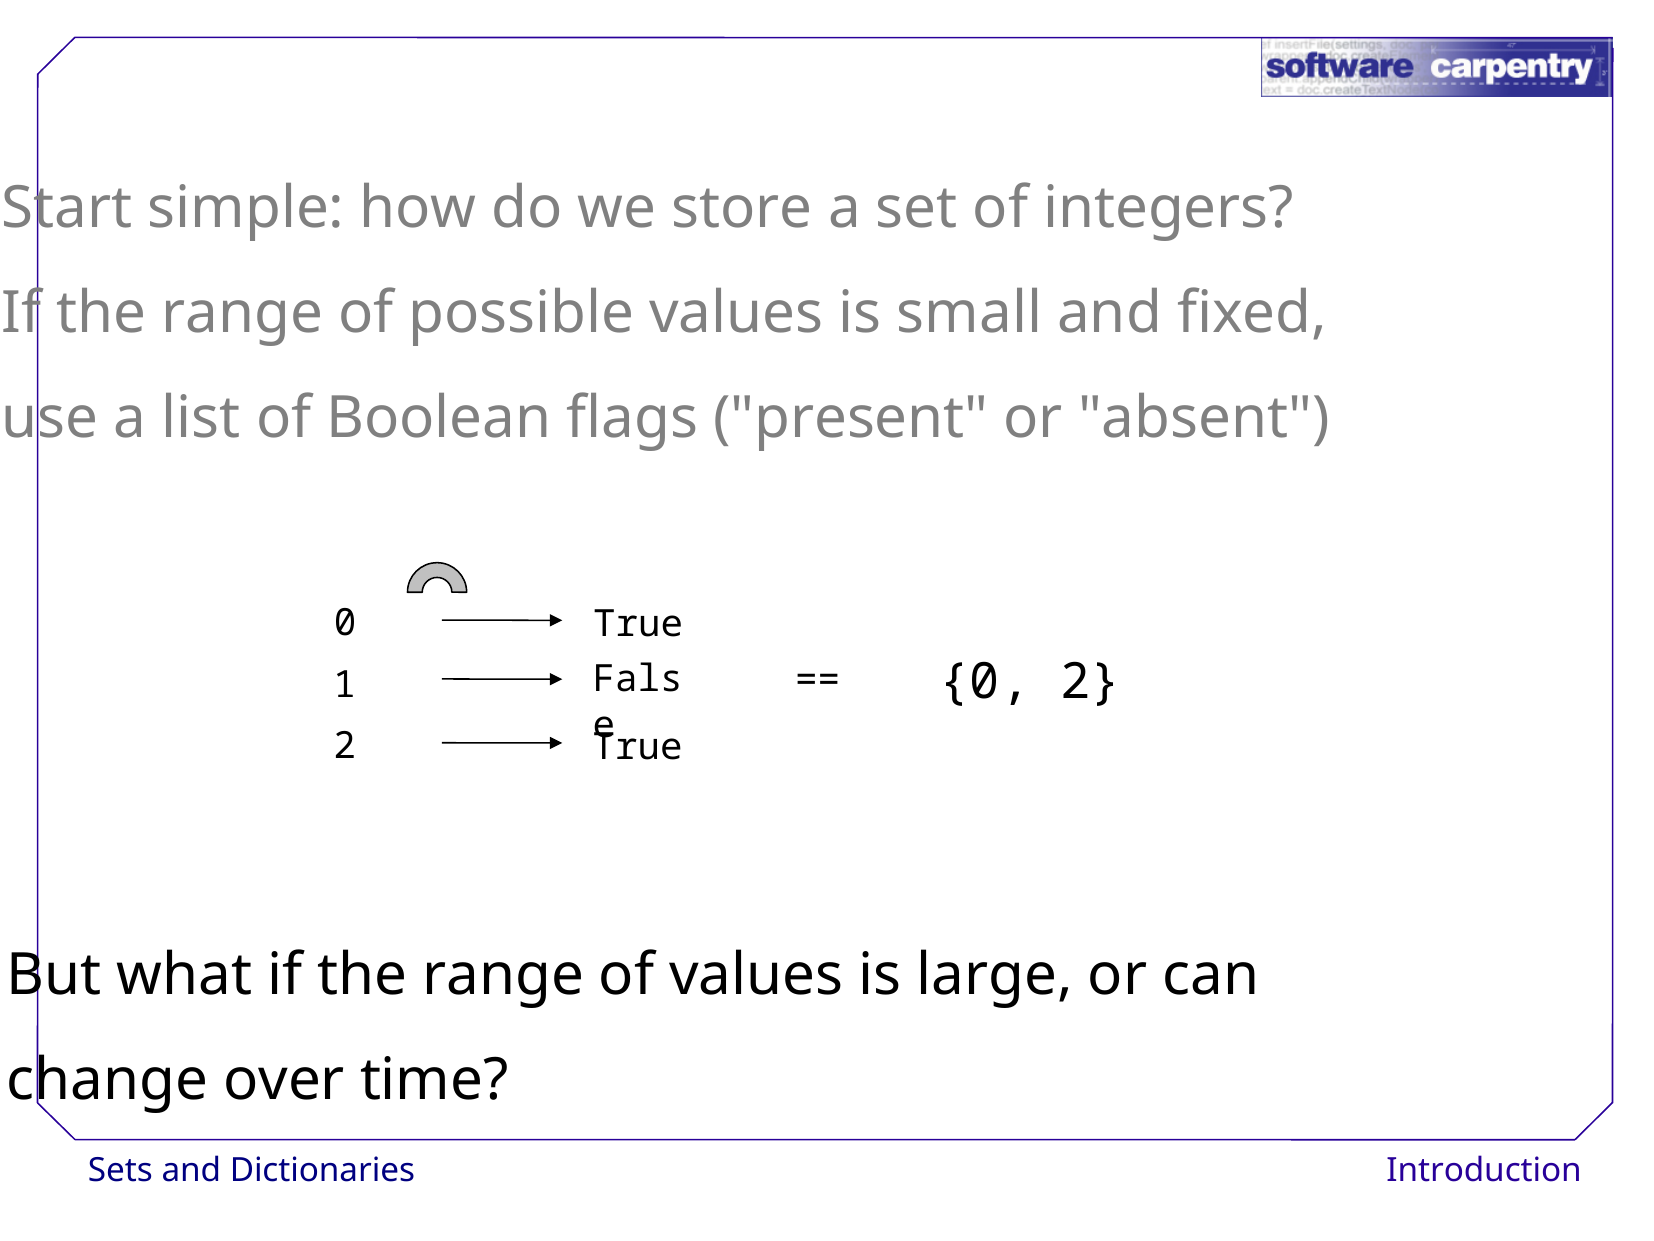

Start simple: how do we store a set of integers?
If the range of possible values is small and fixed,
use a list of Boolean flags ("present" or "absent")
0
True
| |
| --- |
| |
| |
==
{0, 2}
1
False
2
True
But what if the range of values is large, or can
change over time?